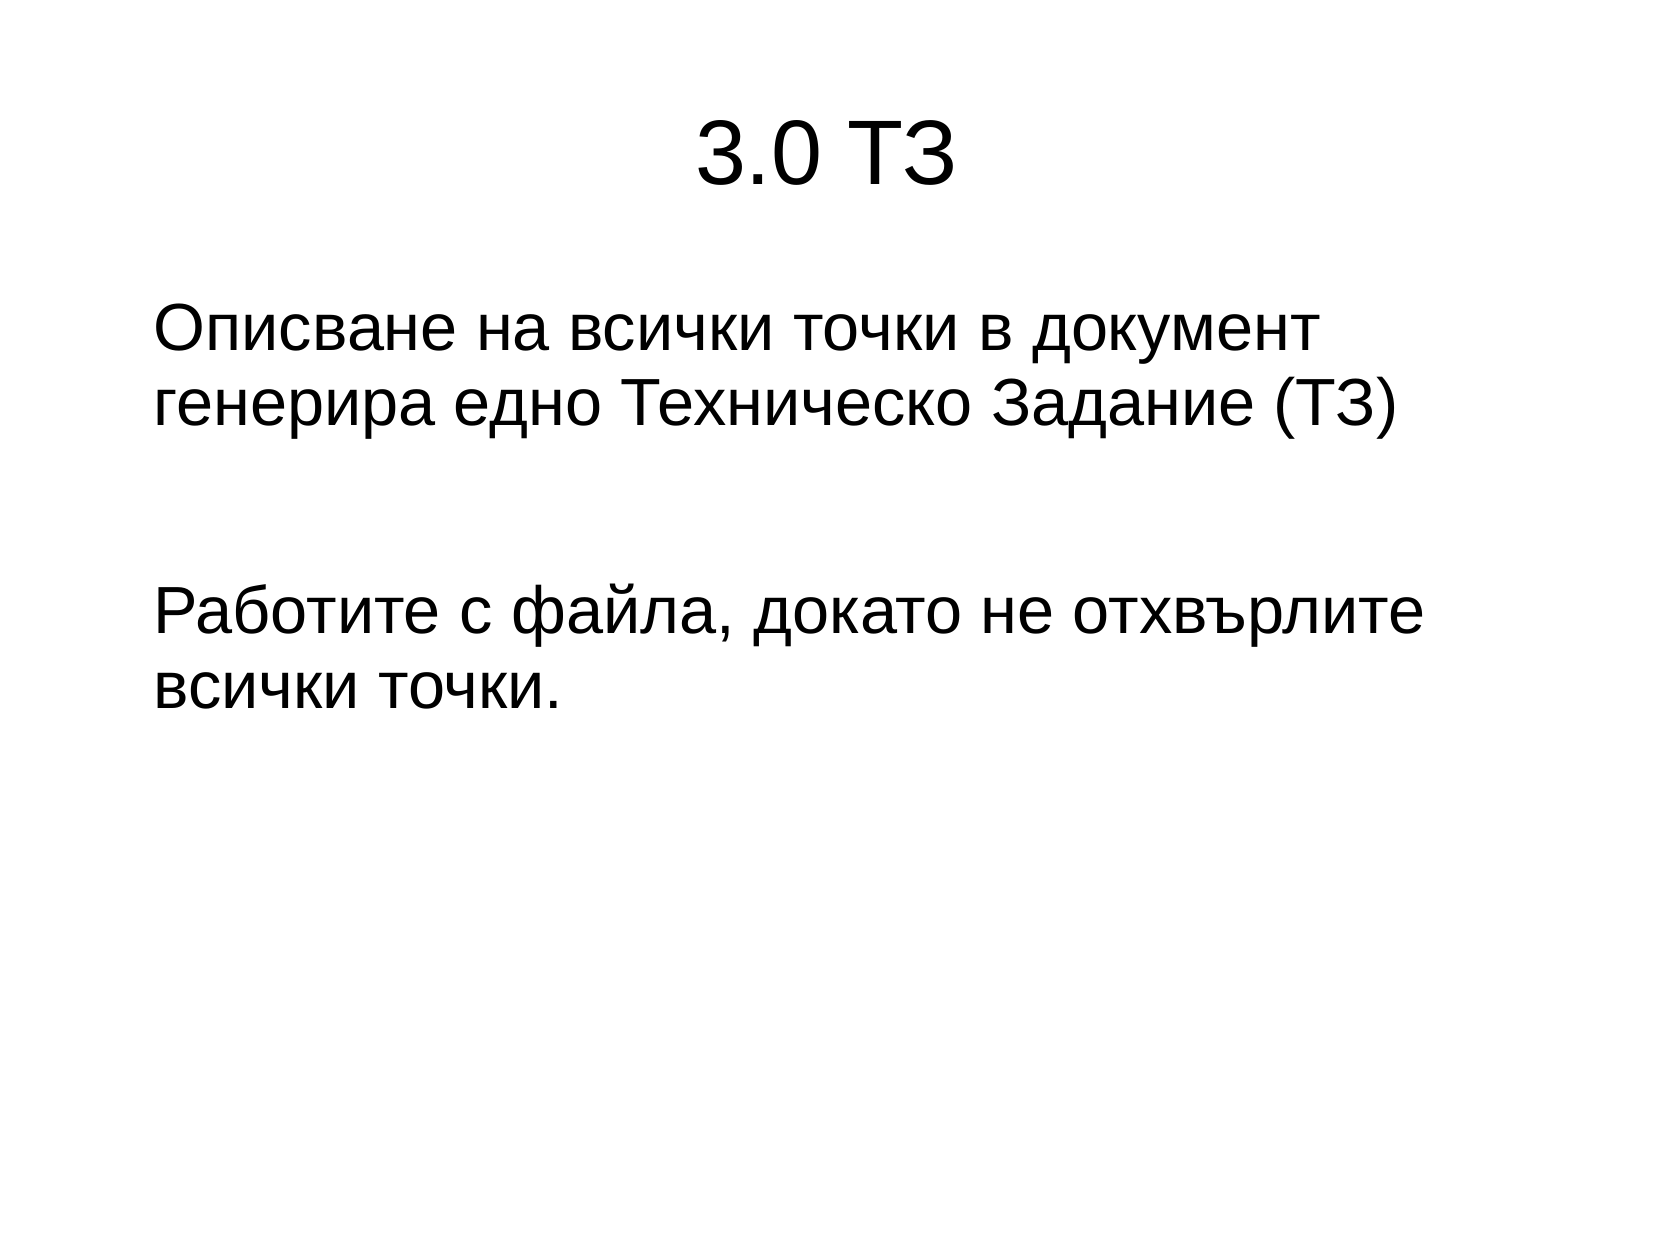

# 3.0 ТЗ
Описване на всички точки в документ генерира едно Техническо Задание (ТЗ)
Работите с файла, докато не отхвърлите всички точки.